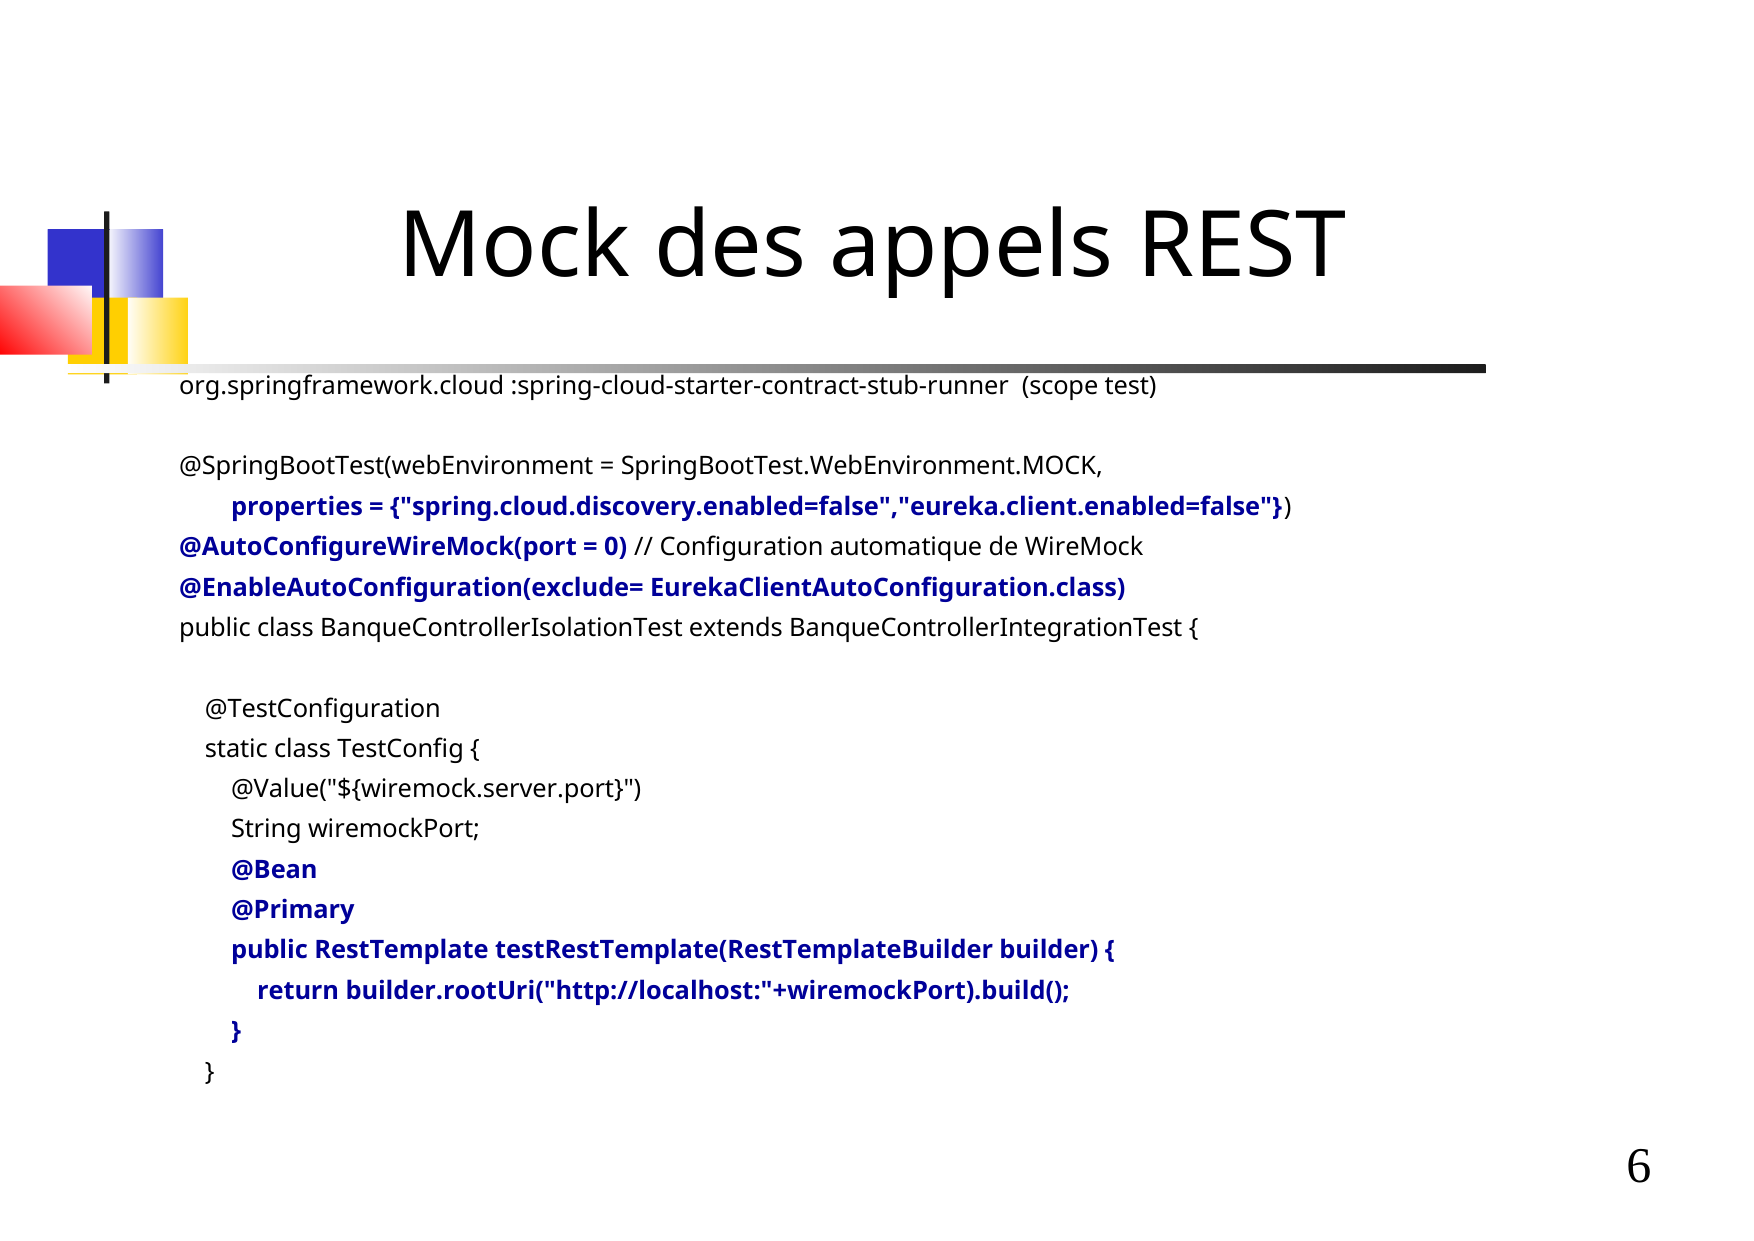

# Mock des appels REST
org.springframework.cloud :spring-cloud-starter-contract-stub-runner (scope test)
@SpringBootTest(webEnvironment = SpringBootTest.WebEnvironment.MOCK,
 properties = {"spring.cloud.discovery.enabled=false","eureka.client.enabled=false"})
@AutoConfigureWireMock(port = 0) // Configuration automatique de WireMock
@EnableAutoConfiguration(exclude= EurekaClientAutoConfiguration.class)
public class BanqueControllerIsolationTest extends BanqueControllerIntegrationTest {
 @TestConfiguration
 static class TestConfig {
 @Value("${wiremock.server.port}")
 String wiremockPort;
 @Bean
 @Primary
 public RestTemplate testRestTemplate(RestTemplateBuilder builder) {
 return builder.rootUri("http://localhost:"+wiremockPort).build();
 }
 }